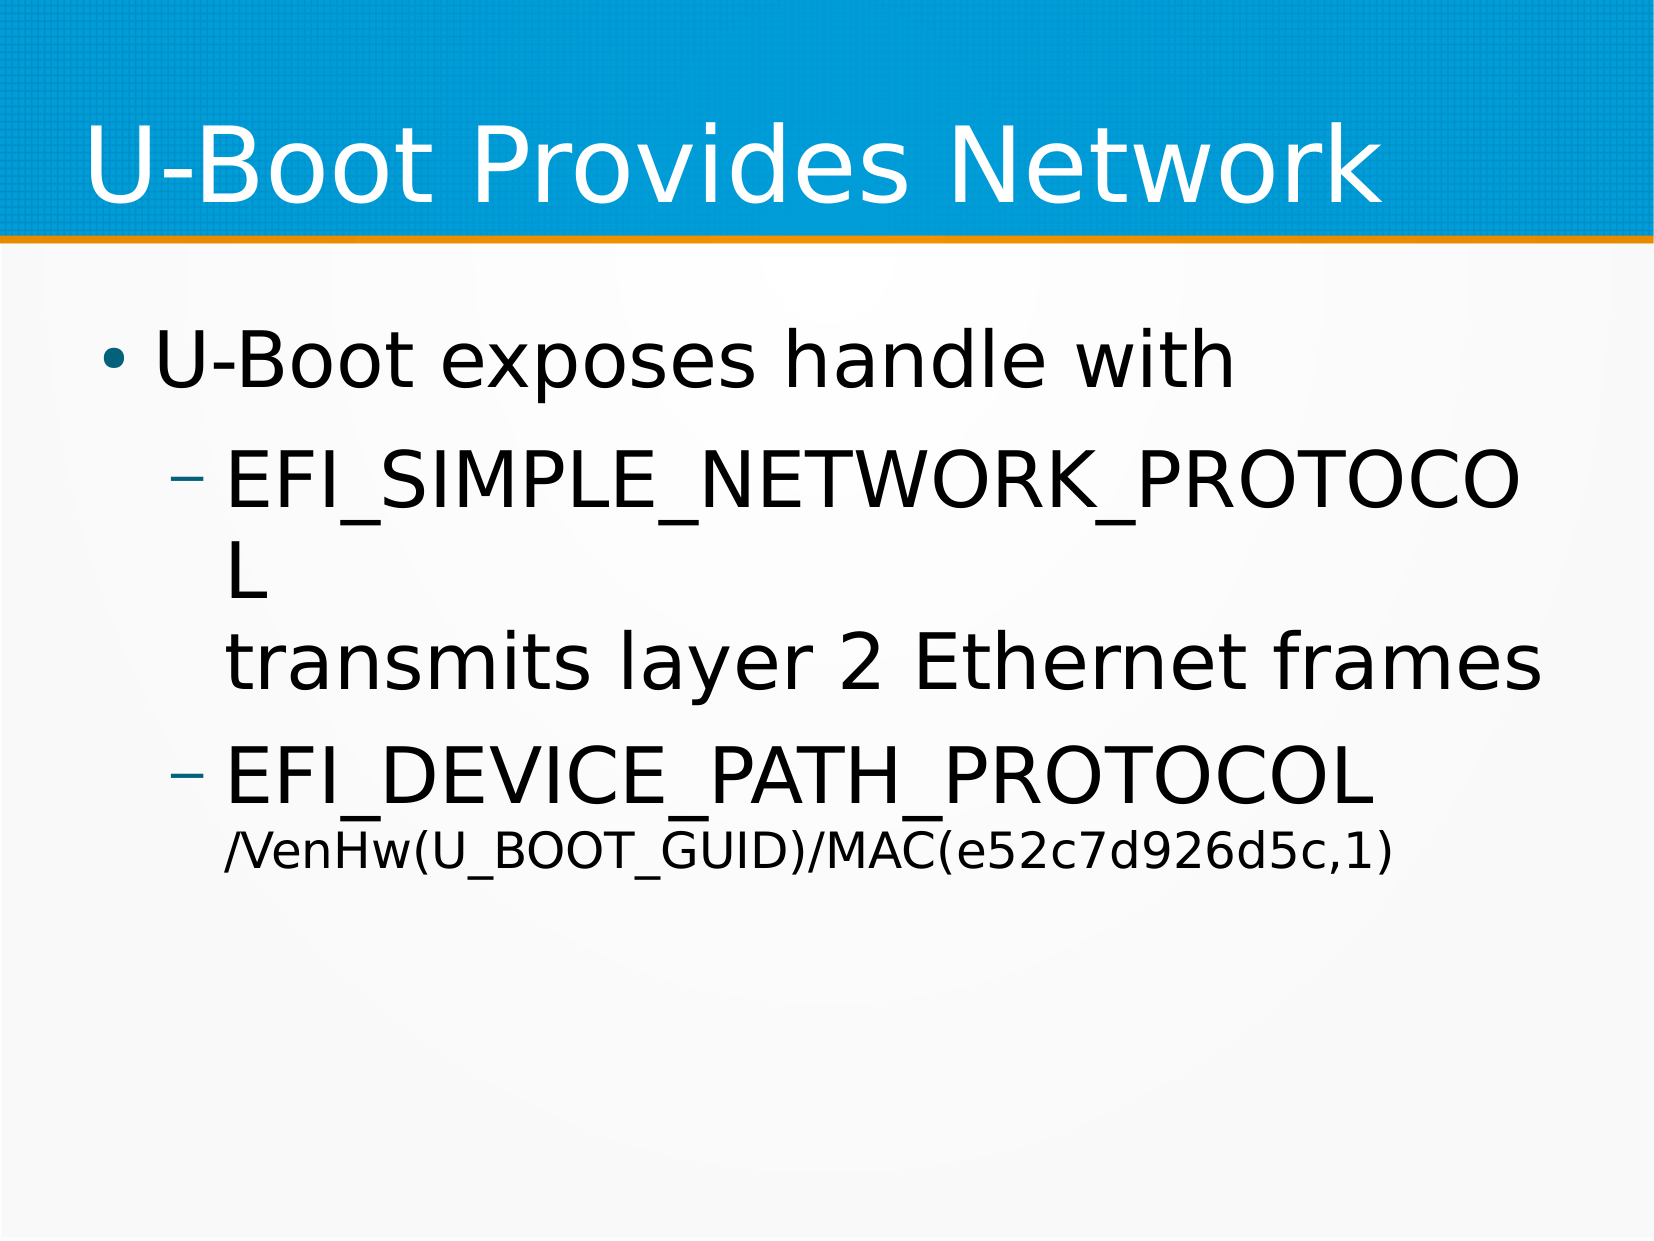

# U-Boot Provides Network
U-Boot exposes handle with
EFI_SIMPLE_NETWORK_PROTOCOL
transmits layer 2 Ethernet frames
EFI_DEVICE_PATH_PROTOCOL
/VenHw(U_BOOT_GUID)/MAC(e52c7d926d5c,1)